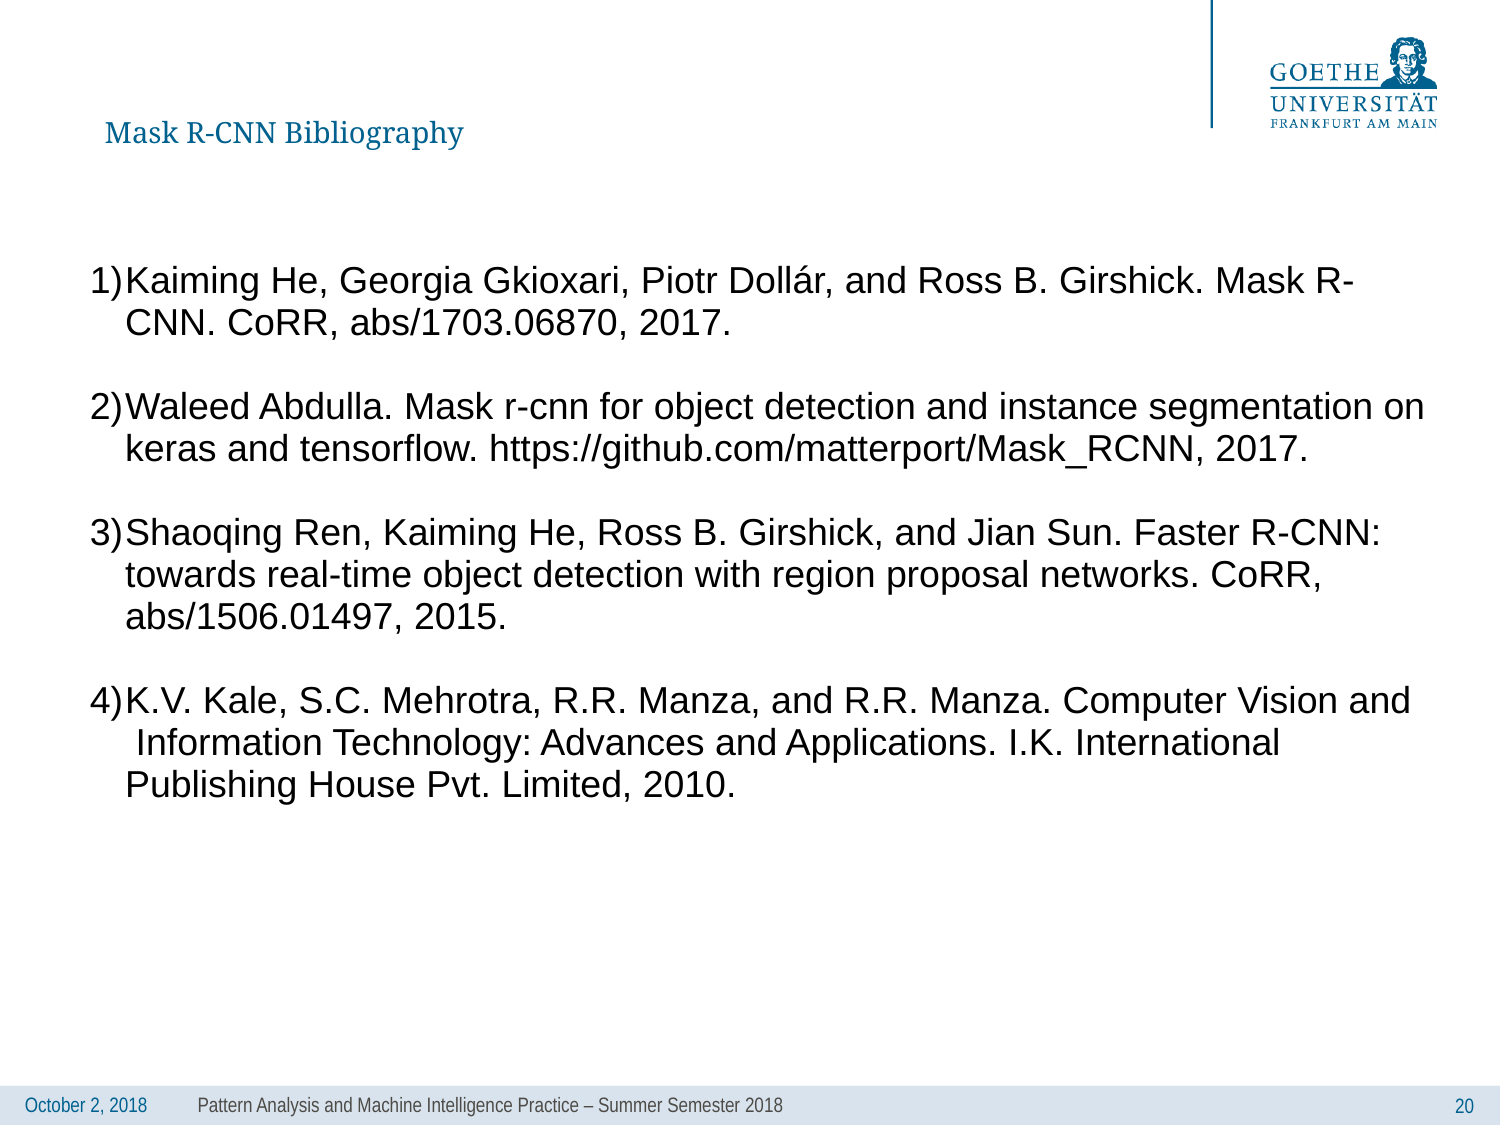

Mask R-CNN Bibliography
Kaiming He, Georgia Gkioxari, Piotr Dollár, and Ross B. Girshick. Mask R-CNN. CoRR, abs/1703.06870, 2017.
Waleed Abdulla. Mask r-cnn for object detection and instance segmentation on keras and tensorflow. https://github.com/matterport/Mask_RCNN, 2017.
Shaoqing Ren, Kaiming He, Ross B. Girshick, and Jian Sun. Faster R-CNN: towards real-time object detection with region proposal networks. CoRR, abs/1506.01497, 2015.
K.V. Kale, S.C. Mehrotra, R.R. Manza, and R.R. Manza. Computer Vision and
 Information Technology: Advances and Applications. I.K. International Publishing House Pvt. Limited, 2010.
Pattern Analysis and Machine Intelligence Practice – Summer Semester 2018